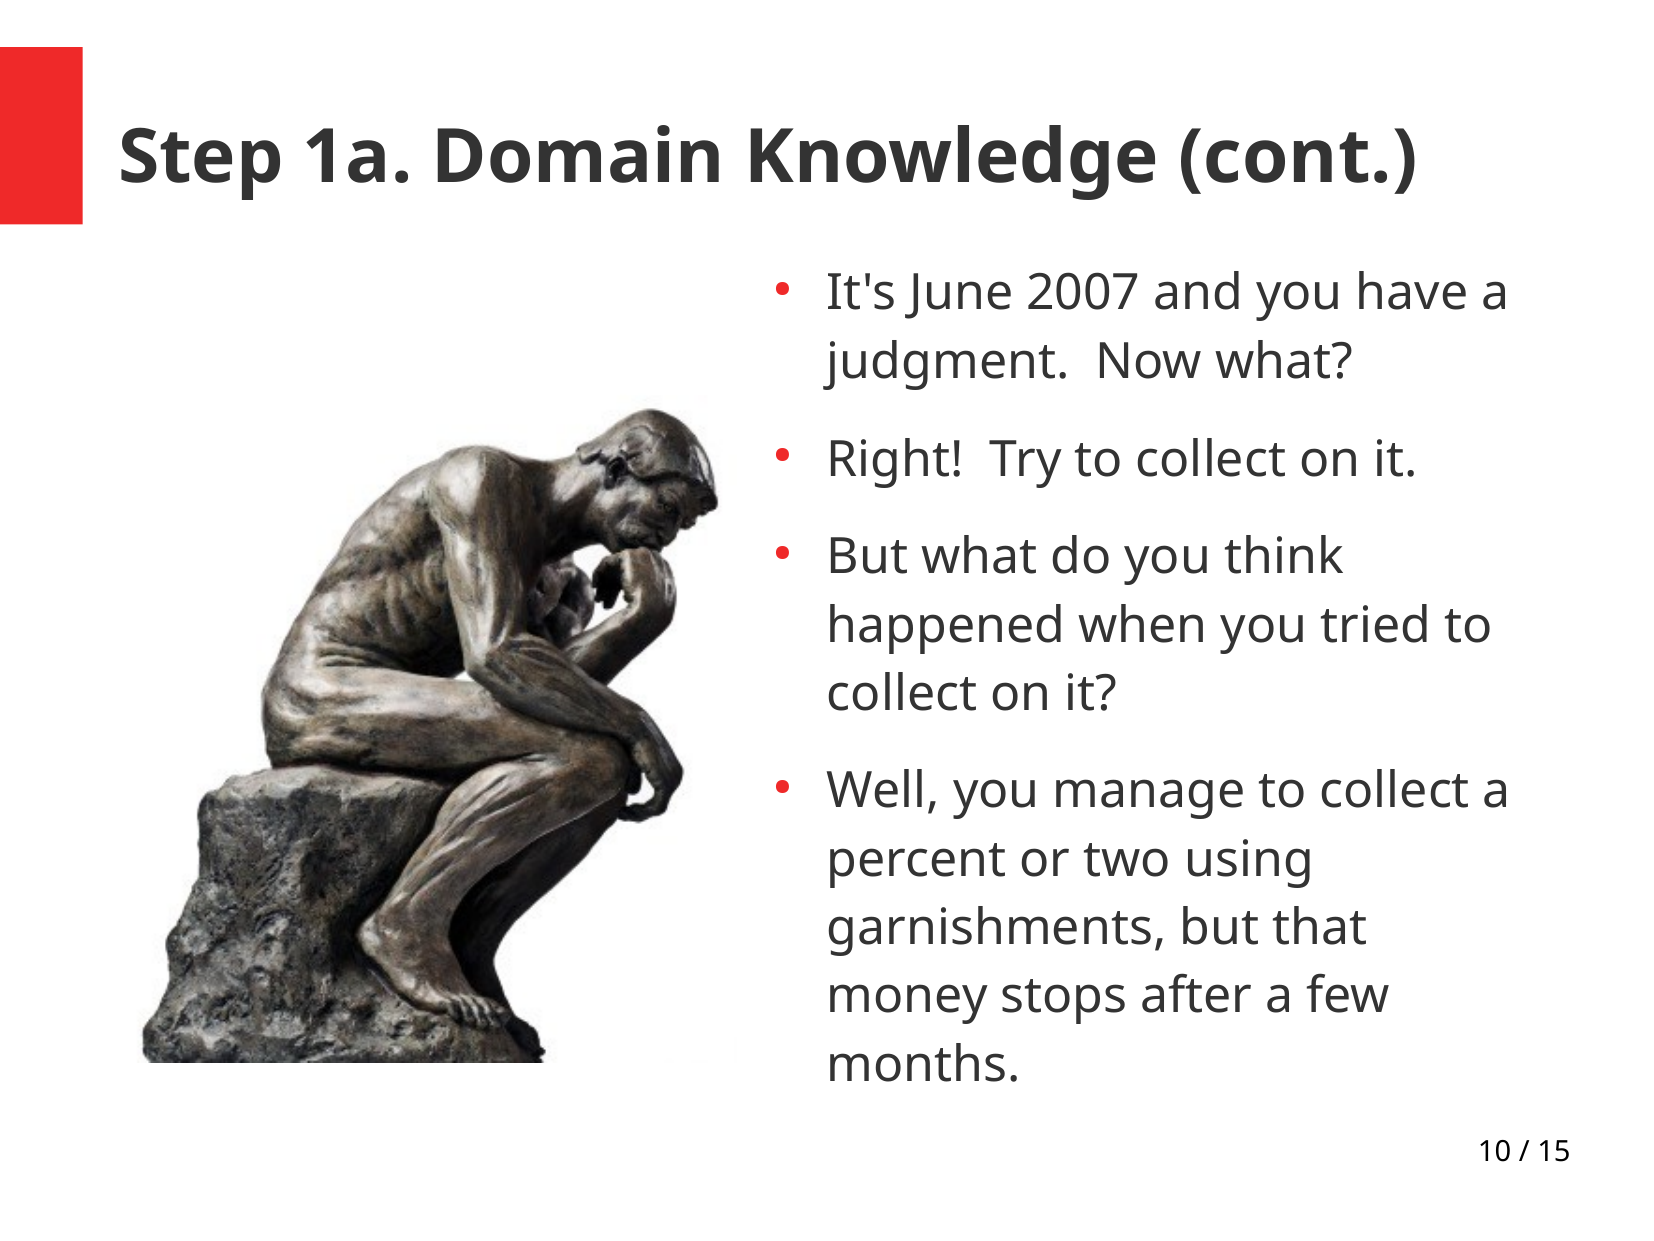

# Step 1a. Domain Knowledge (cont.)
It's June 2007 and you have a judgment. Now what?
Right! Try to collect on it.
But what do you think happened when you tried to collect on it?
Well, you manage to collect a percent or two using garnishments, but that money stops after a few months.
10